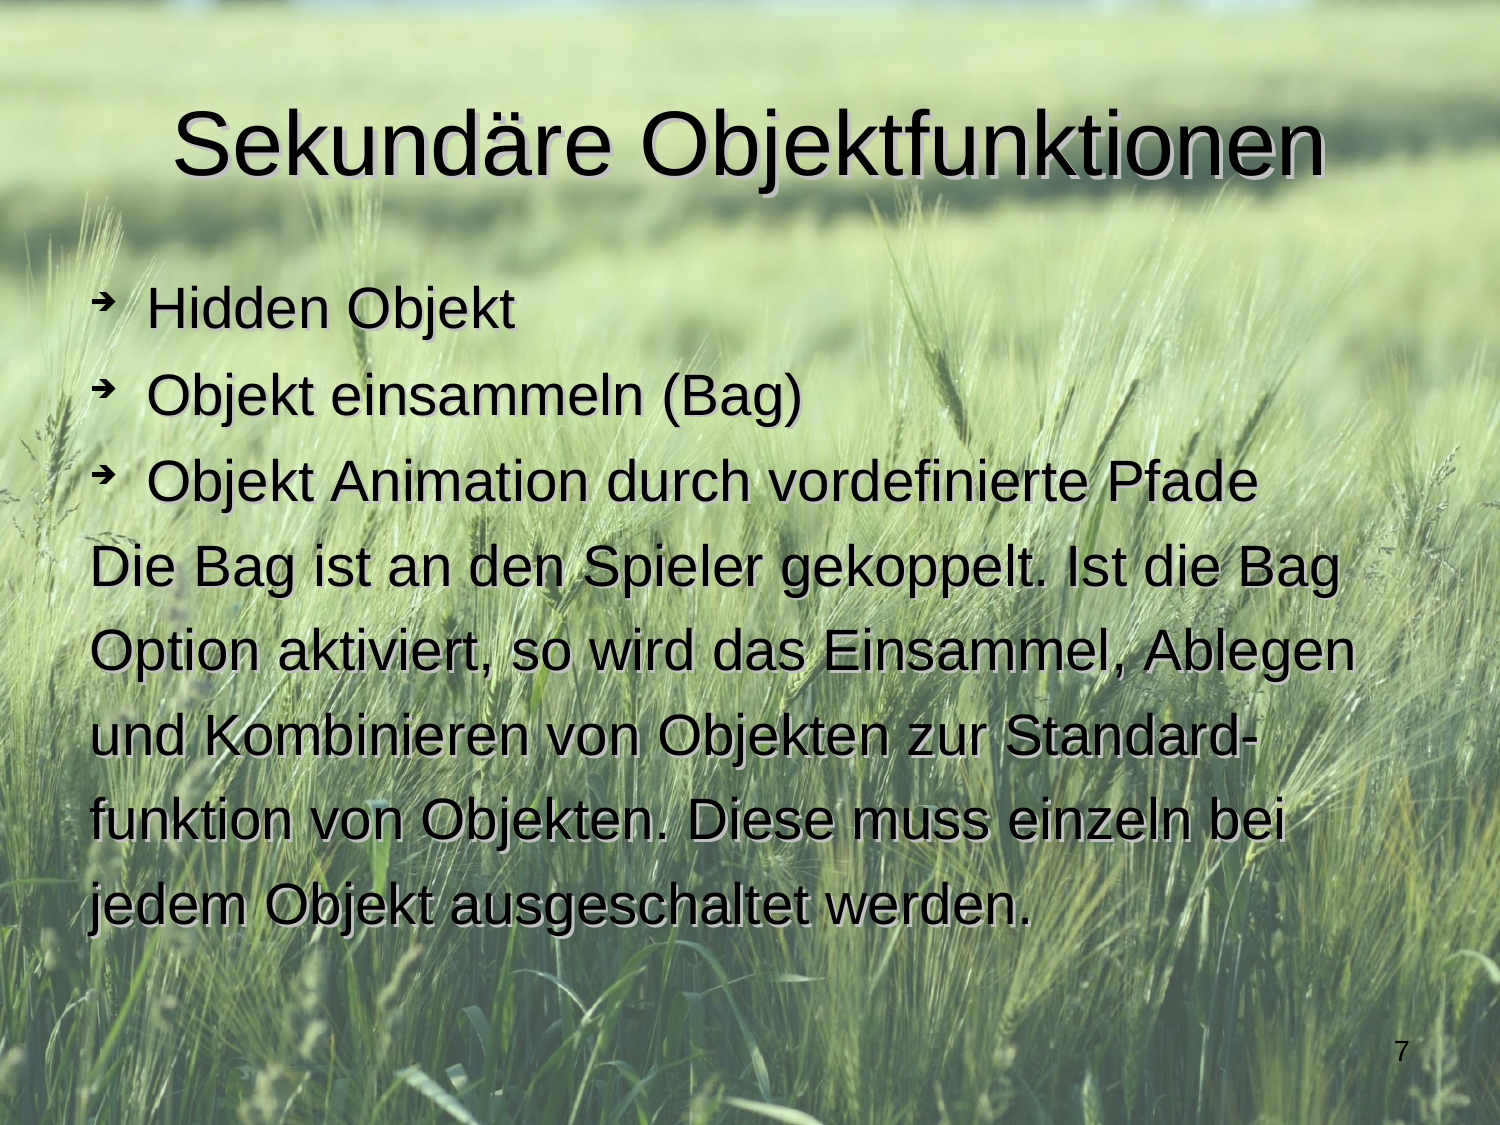

# Sekundäre Objektfunktionen
Hidden Objekt
Objekt einsammeln (Bag)
Objekt Animation durch vordefinierte Pfade
Die Bag ist an den Spieler gekoppelt. Ist die Bag
Option aktiviert, so wird das Einsammel, Ablegen
und Kombinieren von Objekten zur Standard-
funktion von Objekten. Diese muss einzeln bei
jedem Objekt ausgeschaltet werden.
7